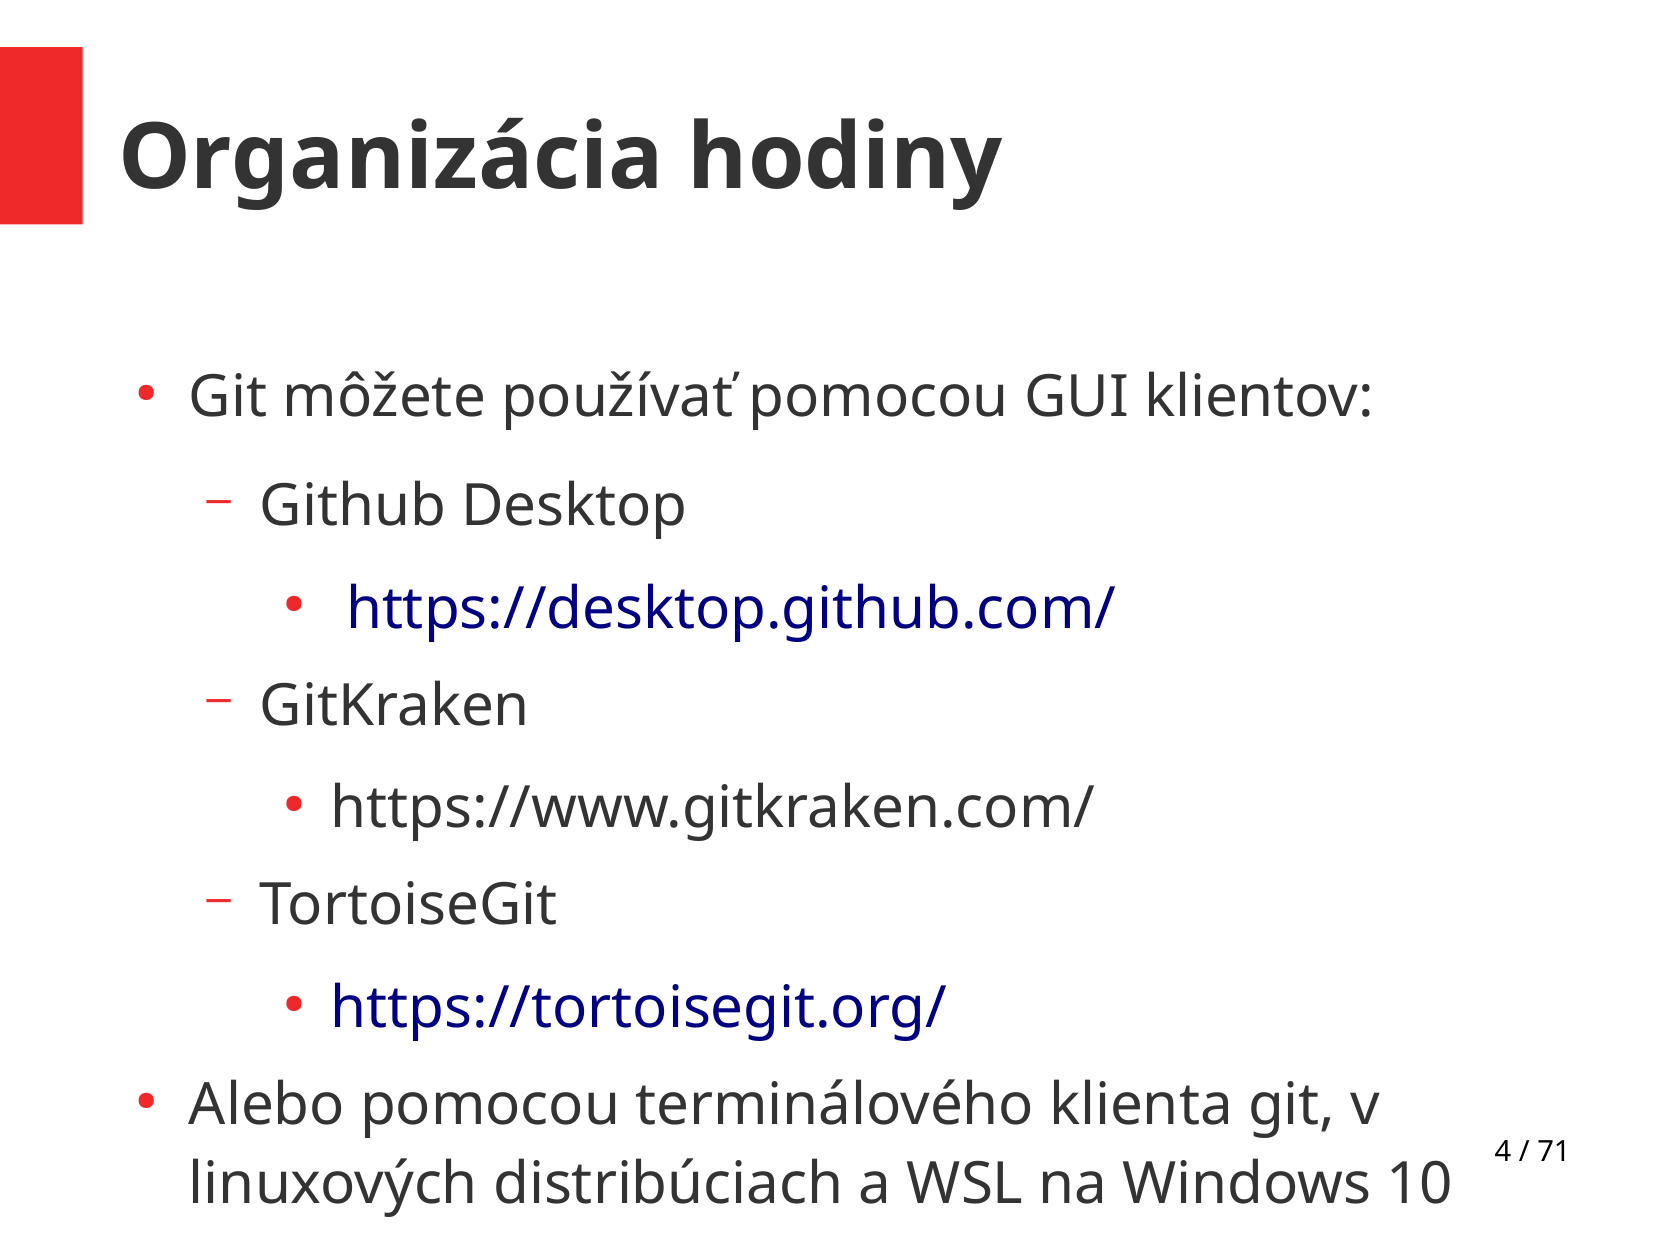

# Organizácia hodiny
Git môžete používať pomocou GUI klientov:
Github Desktop
 https://desktop.github.com/
GitKraken
https://www.gitkraken.com/
TortoiseGit
https://tortoisegit.org/
Alebo pomocou terminálového klienta git, v linuxových distribúciach a WSL na Windows 10
4